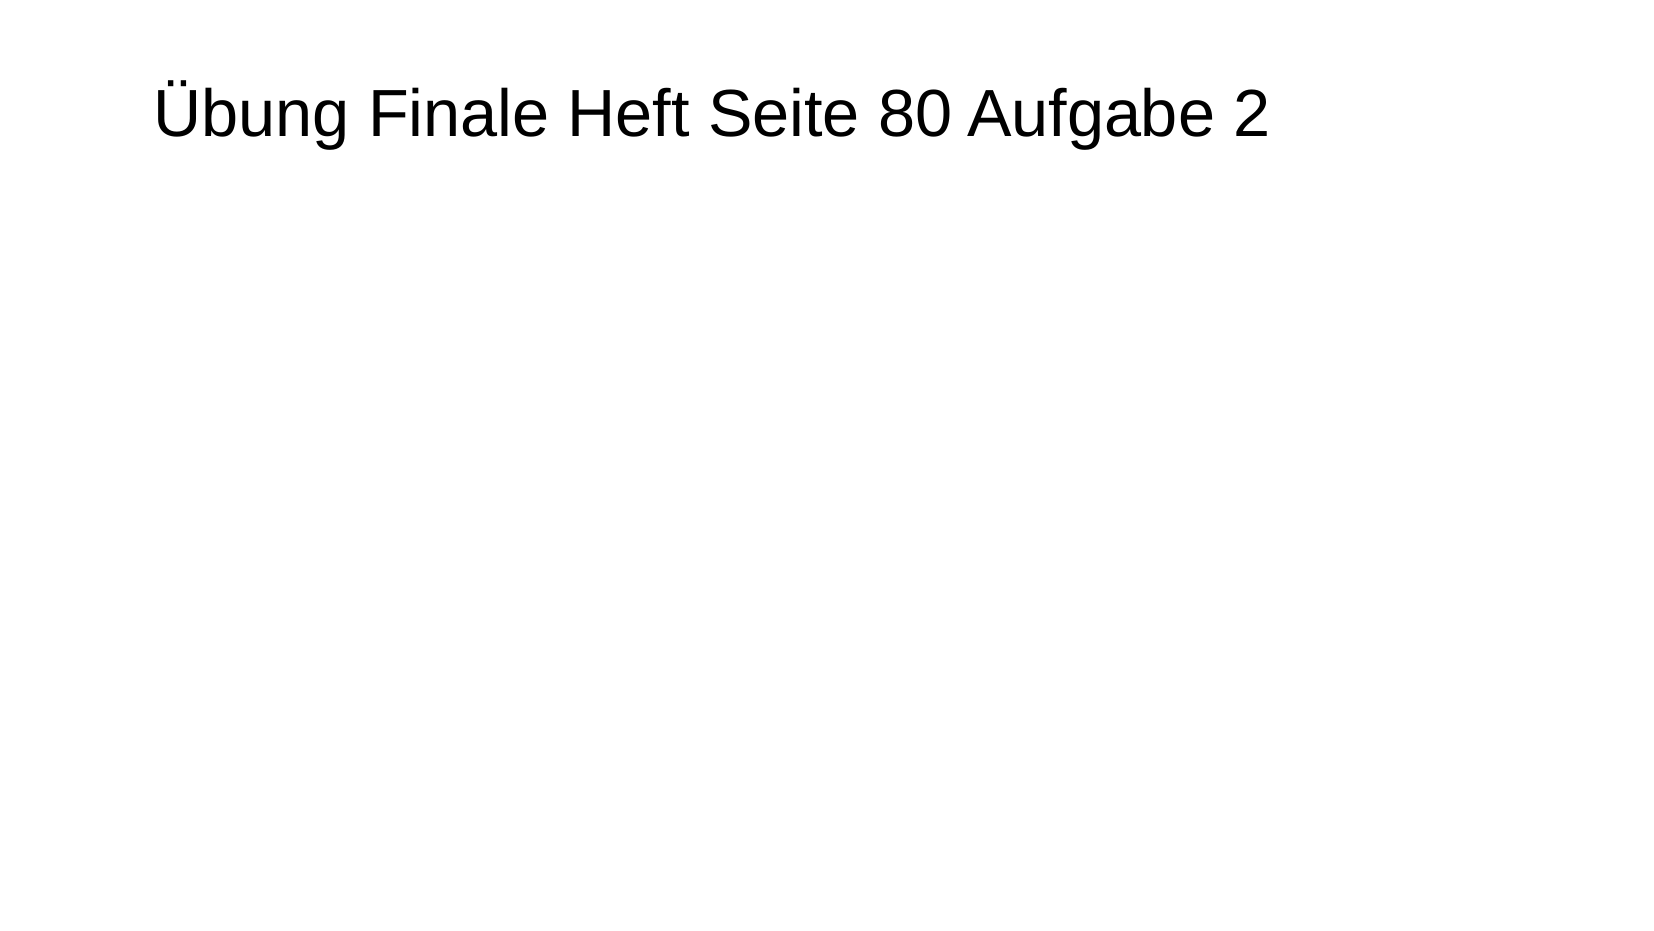

# Übung Finale Heft Seite 80 Aufgabe 2